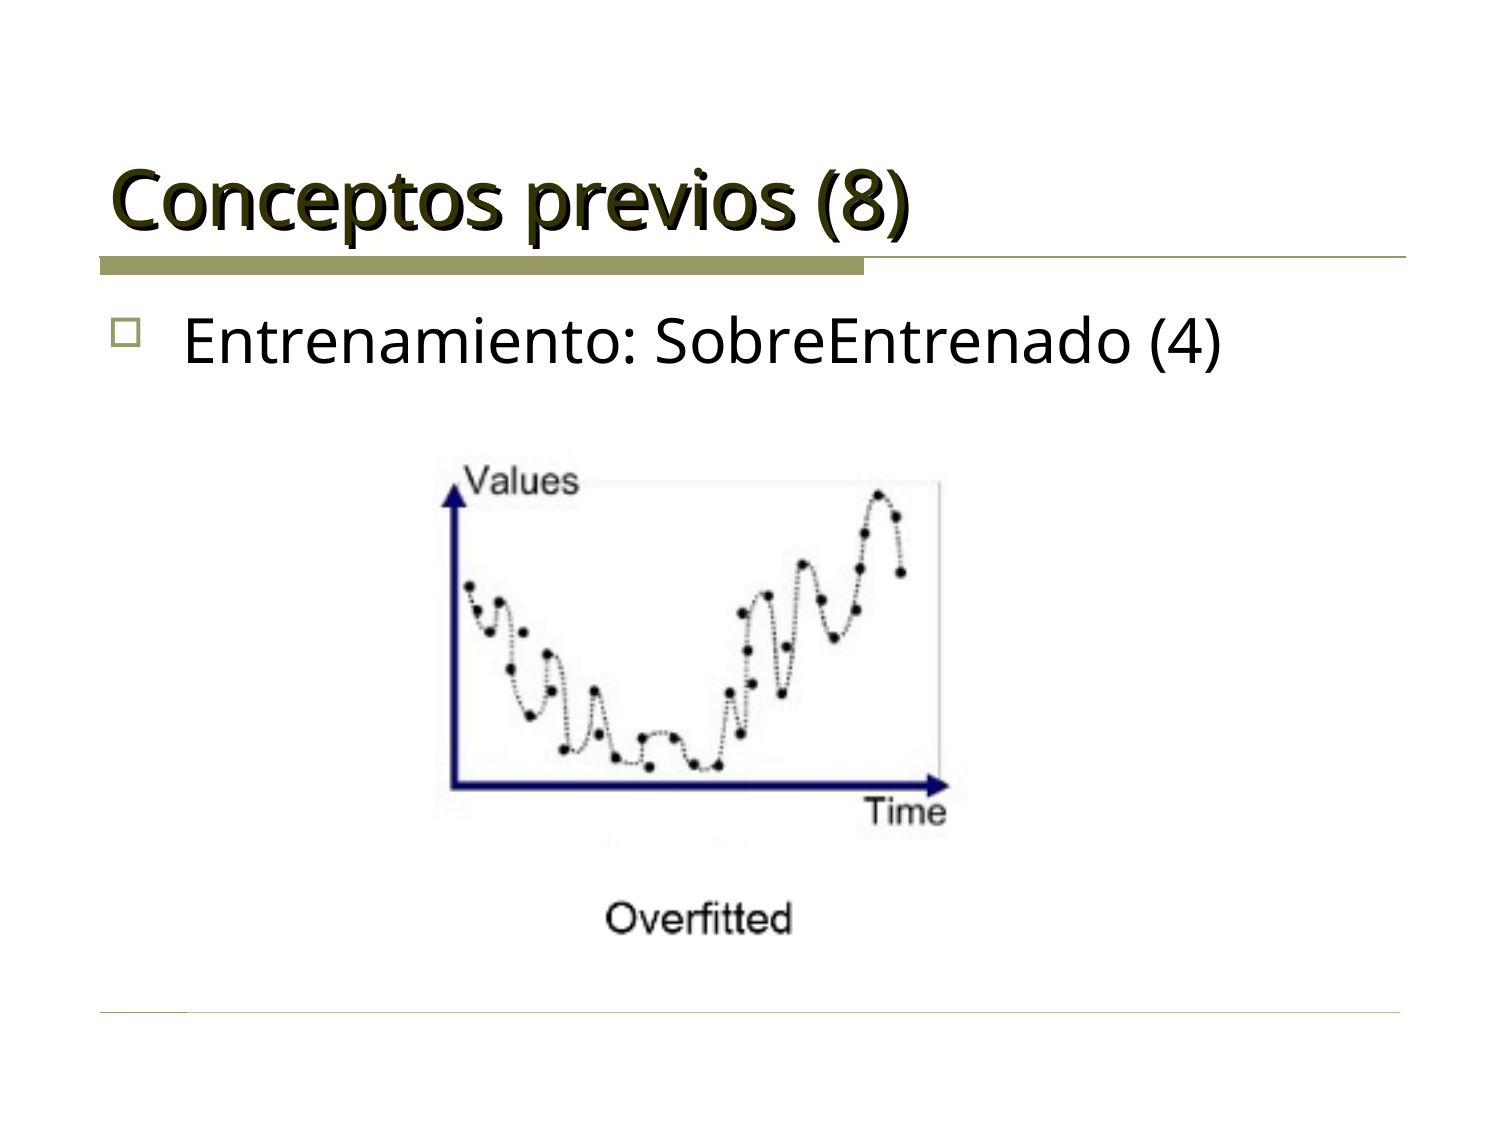

# Conceptos previos (8)
Entrenamiento: SobreEntrenado (4)